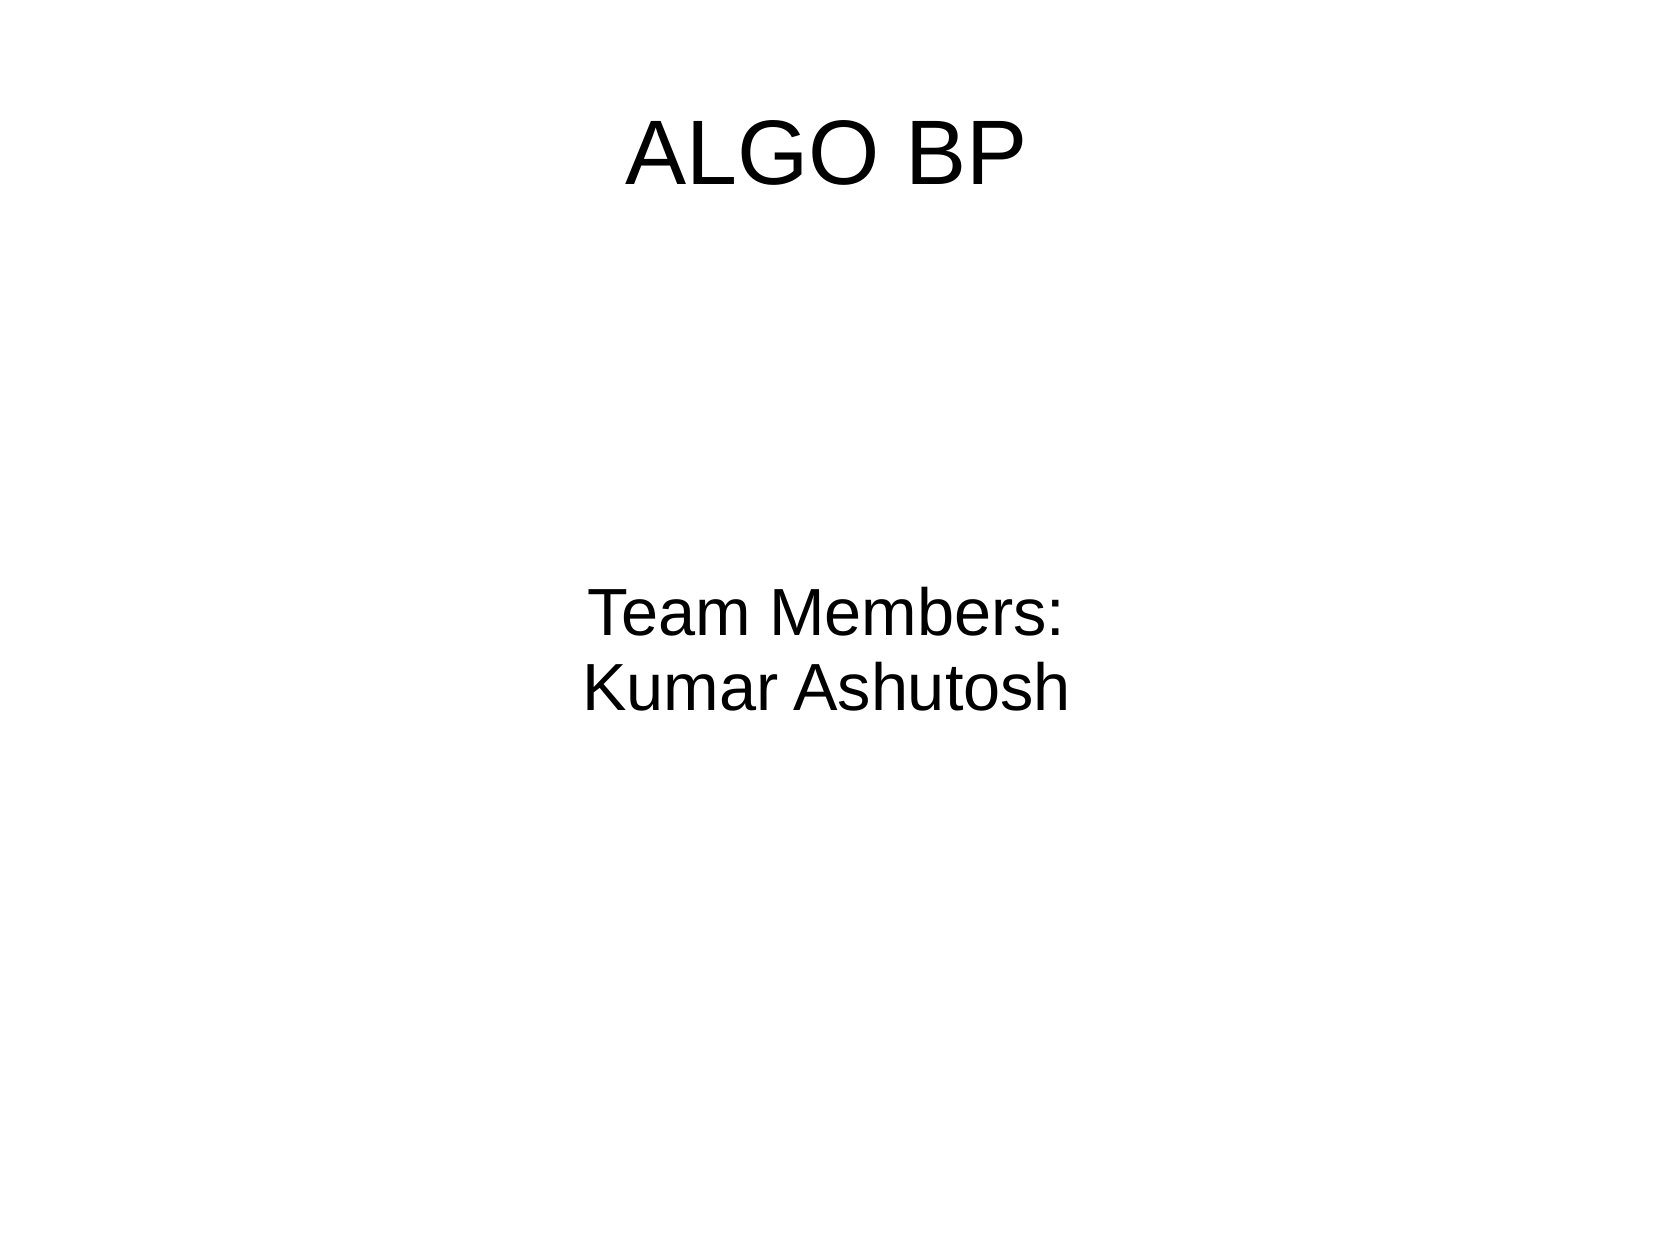

# ALGO BP
Team Members:
Kumar Ashutosh